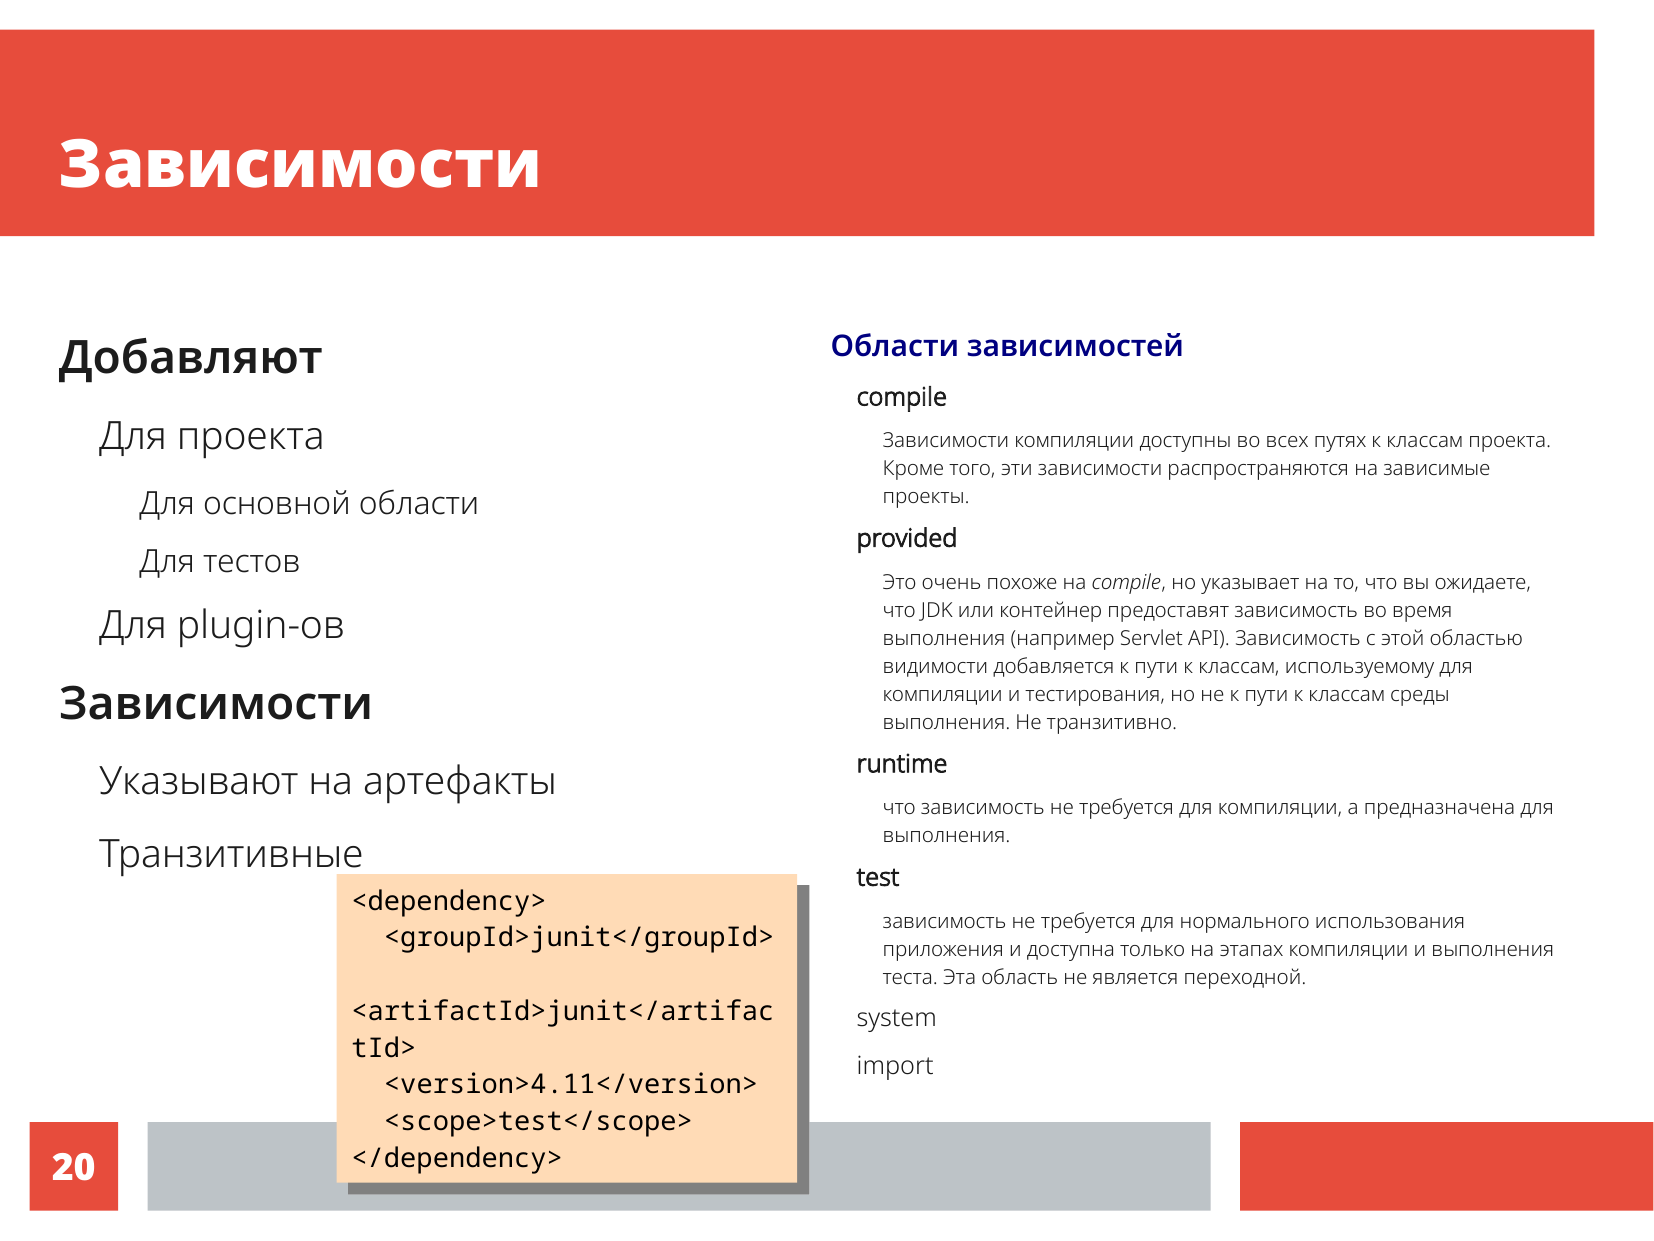

# Зависимости
Добавляют
Для проекта
Для основной области
Для тестов
Для plugin-ов
Зависимости
Указывают на артефакты
Транзитивные
Области зависимостей
compile
Зависимости компиляции доступны во всех путях к классам проекта. Кроме того, эти зависимости распространяются на зависимые проекты.
provided
Это очень похоже на compile, но указывает на то, что вы ожидаете, что JDK или контейнер предоставят зависимость во время выполнения (например Servlet API). Зависимость с этой областью видимости добавляется к пути к классам, используемому для компиляции и тестирования, но не к пути к классам среды выполнения. Не транзитивно.
runtime
что зависимость не требуется для компиляции, а предназначена для выполнения.
test
зависимость не требуется для нормального использования приложения и доступна только на этапах компиляции и выполнения теста. Эта область не является переходной.
system
import
<dependency>
 <groupId>junit</groupId>
 <artifactId>junit</artifactId>
 <version>4.11</version>
 <scope>test</scope>
</dependency>
20